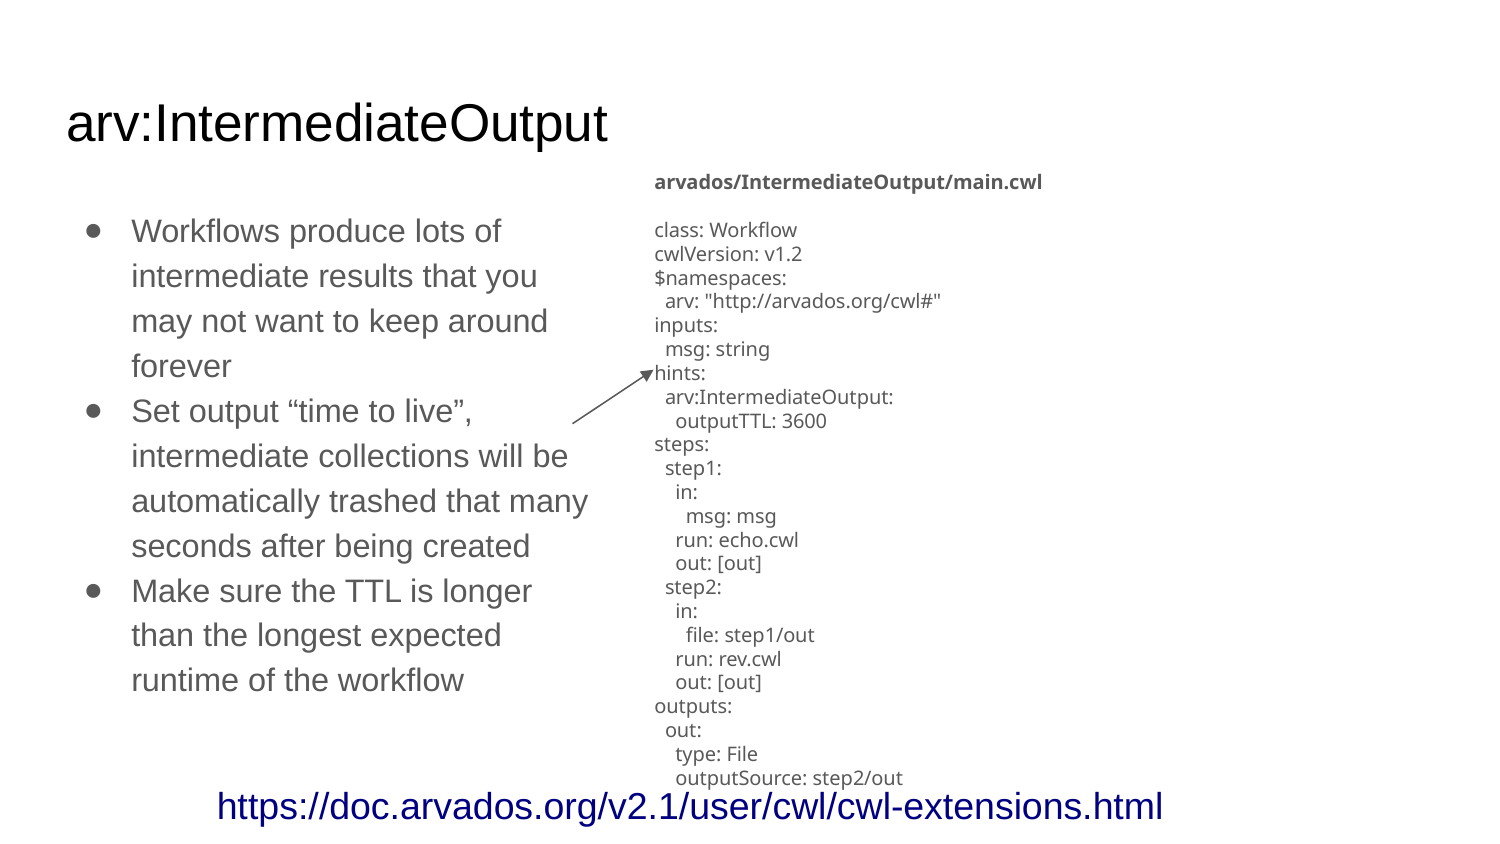

# arv:IntermediateOutput
arvados/IntermediateOutput/main.cwl
class: Workflow
cwlVersion: v1.2
$namespaces:
 arv: "http://arvados.org/cwl#"
inputs:
 msg: string
hints:
 arv:IntermediateOutput:
 outputTTL: 3600
steps:
 step1:
 in:
 msg: msg
 run: echo.cwl
 out: [out]
 step2:
 in:
 file: step1/out
 run: rev.cwl
 out: [out]
outputs:
 out:
 type: File
 outputSource: step2/out
Workflows produce lots of intermediate results that you may not want to keep around forever
Set output “time to live”, intermediate collections will be automatically trashed that many seconds after being created
Make sure the TTL is longer than the longest expected runtime of the workflow
https://doc.arvados.org/v2.1/user/cwl/cwl-extensions.html